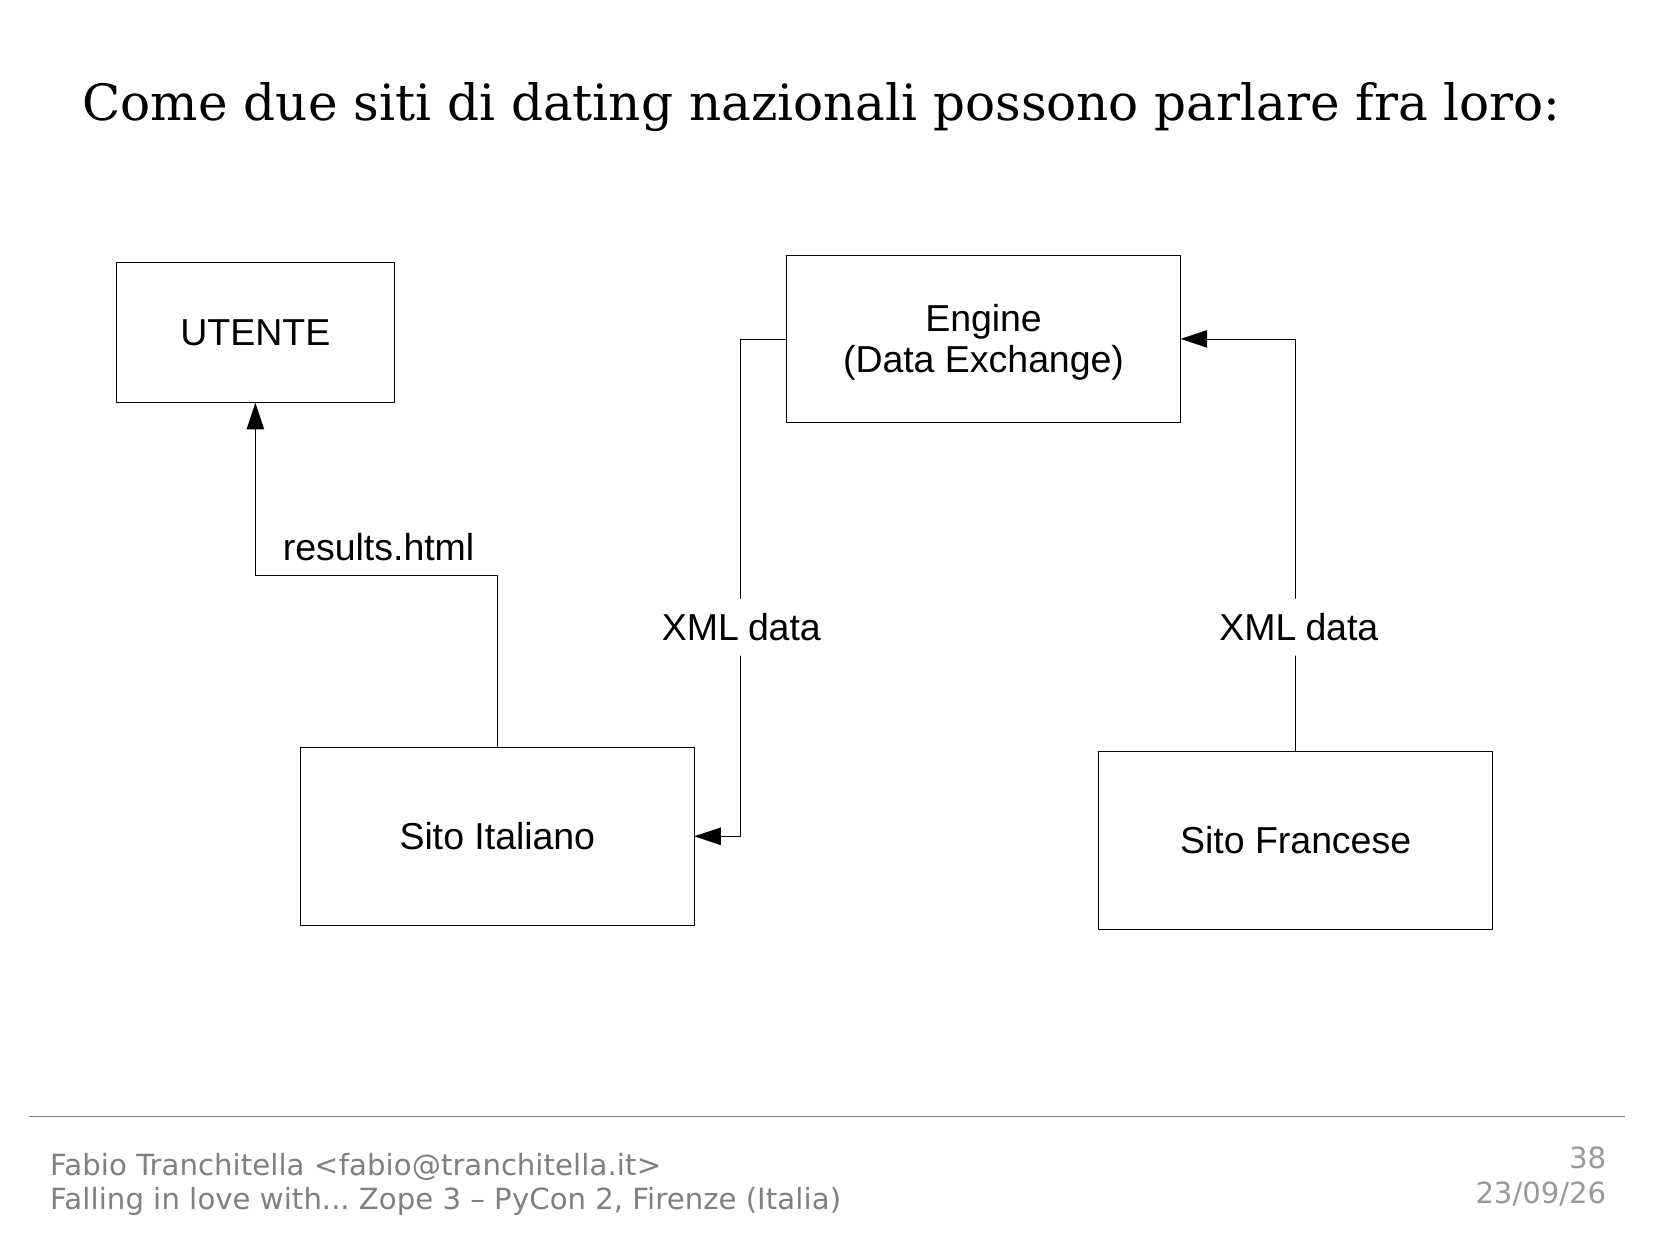

# Come due siti di dating nazionali possono parlare fra loro:
Engine
(Data Exchange)
UTENTE
results.html
XML data
XML data
Sito Italiano
Sito Francese
38